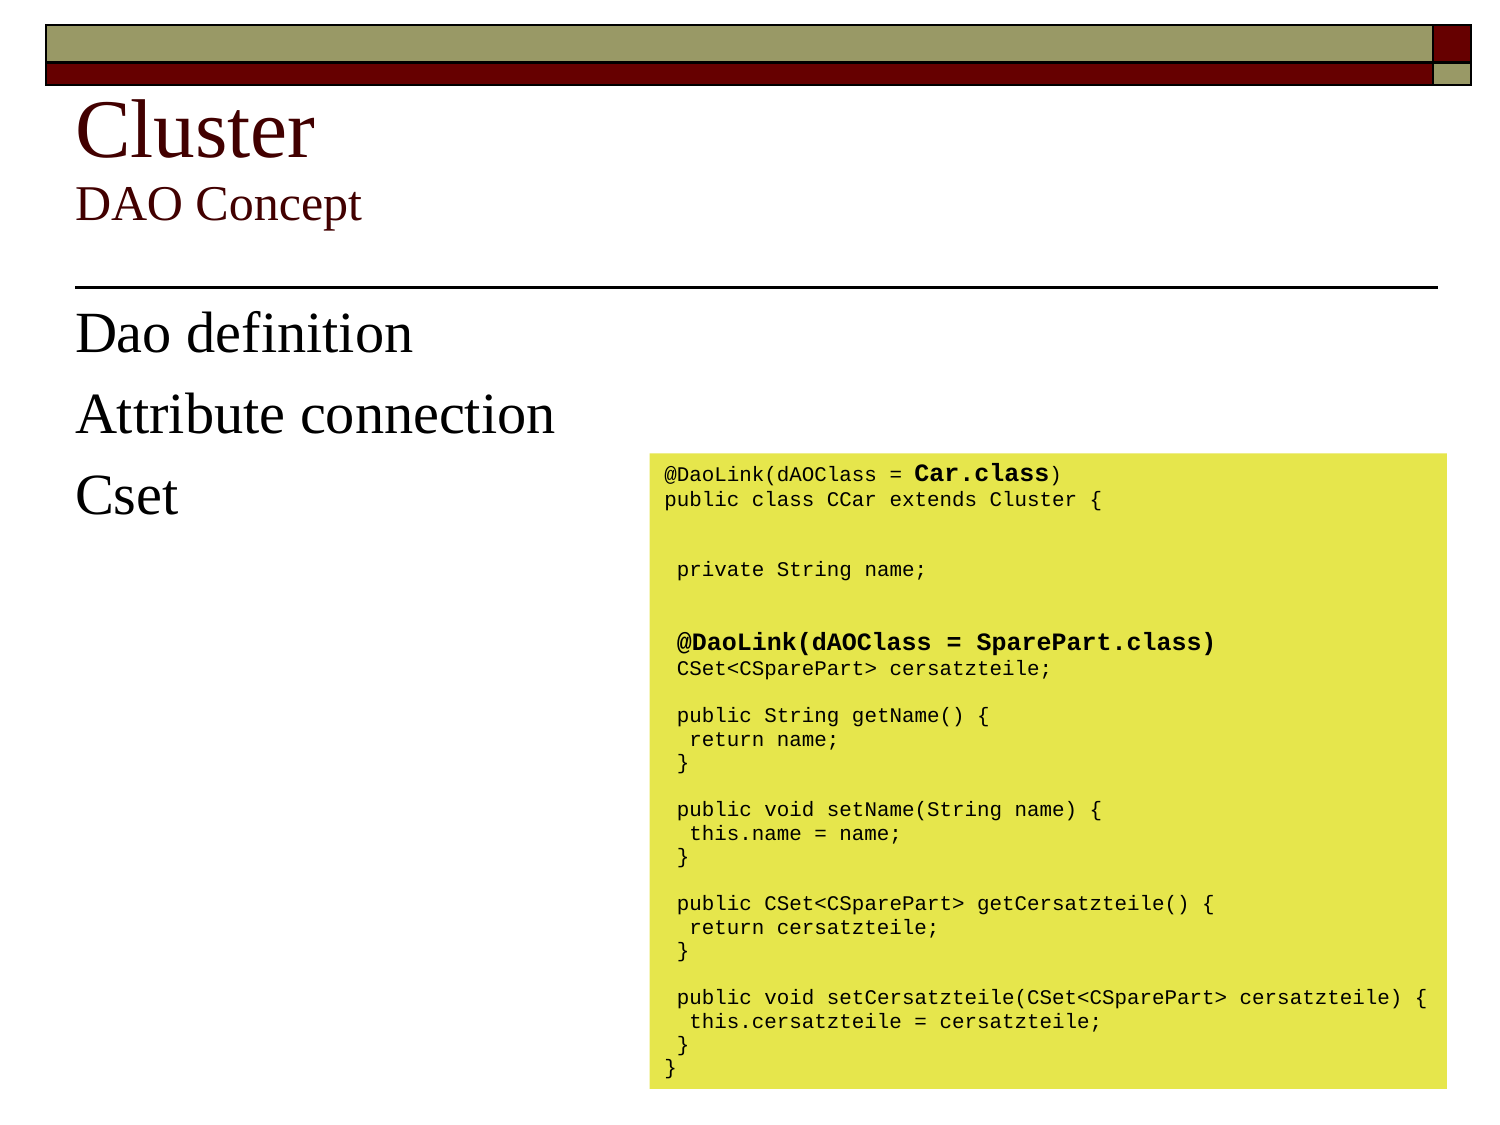

# Cluster DAO Concept
Dao definition
Attribute connection
Cset
@DaoLink(dAOClass = Car.class)
public class CCar extends Cluster {
 private String name;
 @DaoLink(dAOClass = SparePart.class)
 CSet<CSparePart> cersatzteile;
 public String getName() {
 return name;
 }
 public void setName(String name) {
 this.name = name;
 }
 public CSet<CSparePart> getCersatzteile() {
 return cersatzteile;
 }
 public void setCersatzteile(CSet<CSparePart> cersatzteile) {
 this.cersatzteile = cersatzteile;
 }
}